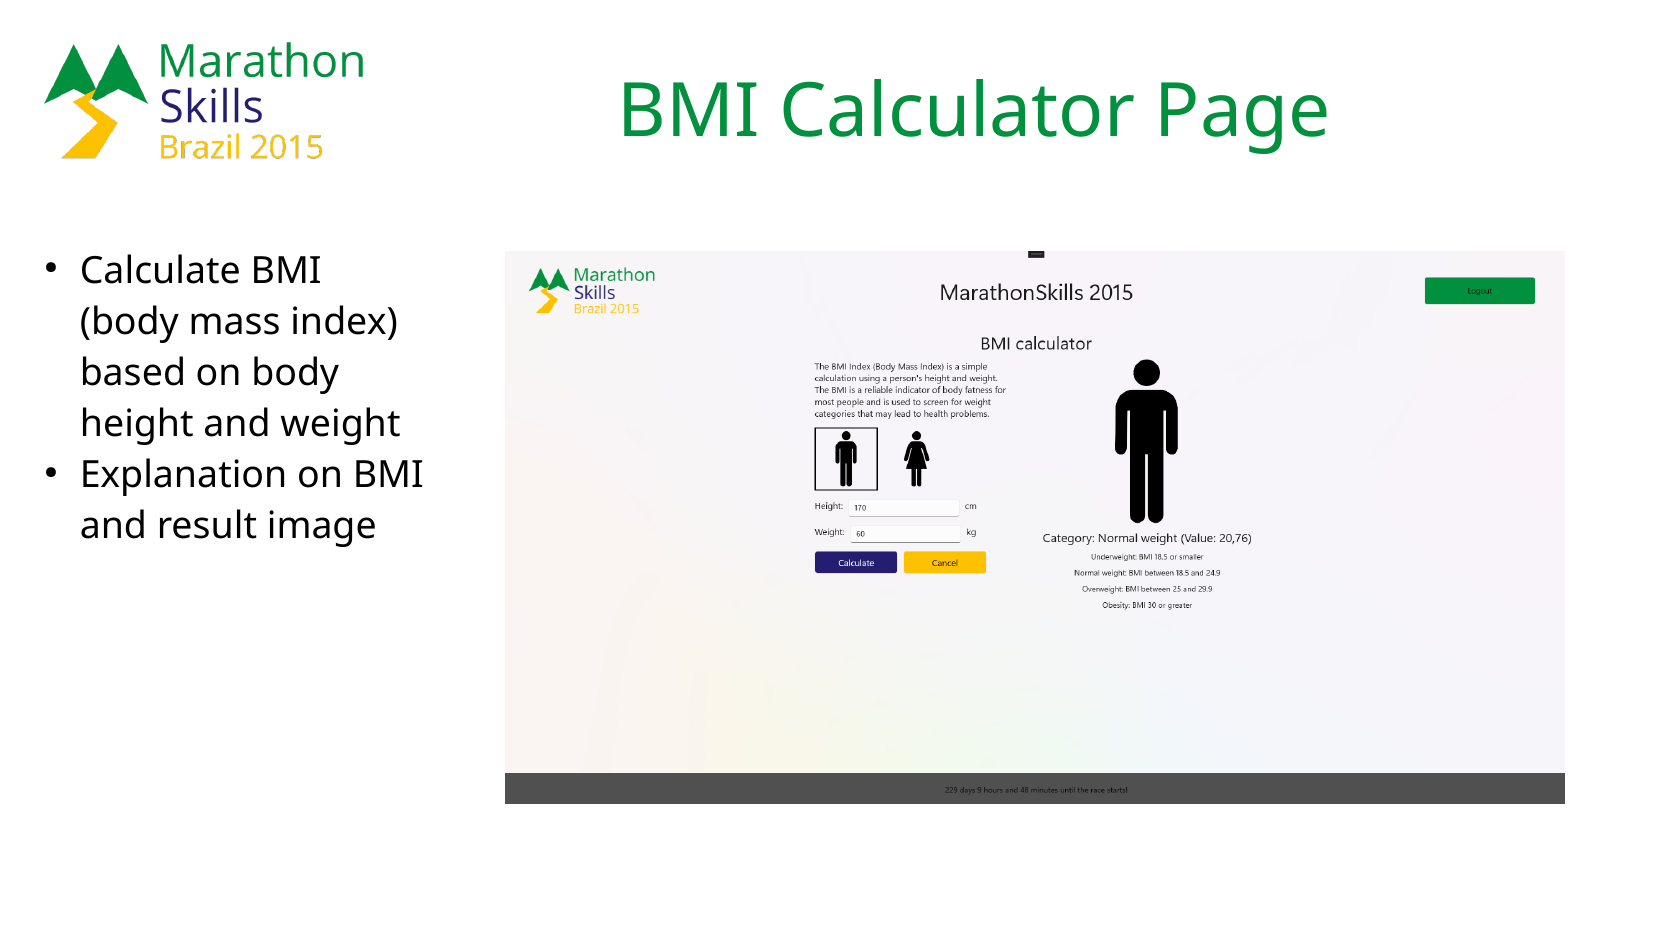

# BMI Calculator Page
Calculate BMI (body mass index) based on body height and weight
Explanation on BMI and result image